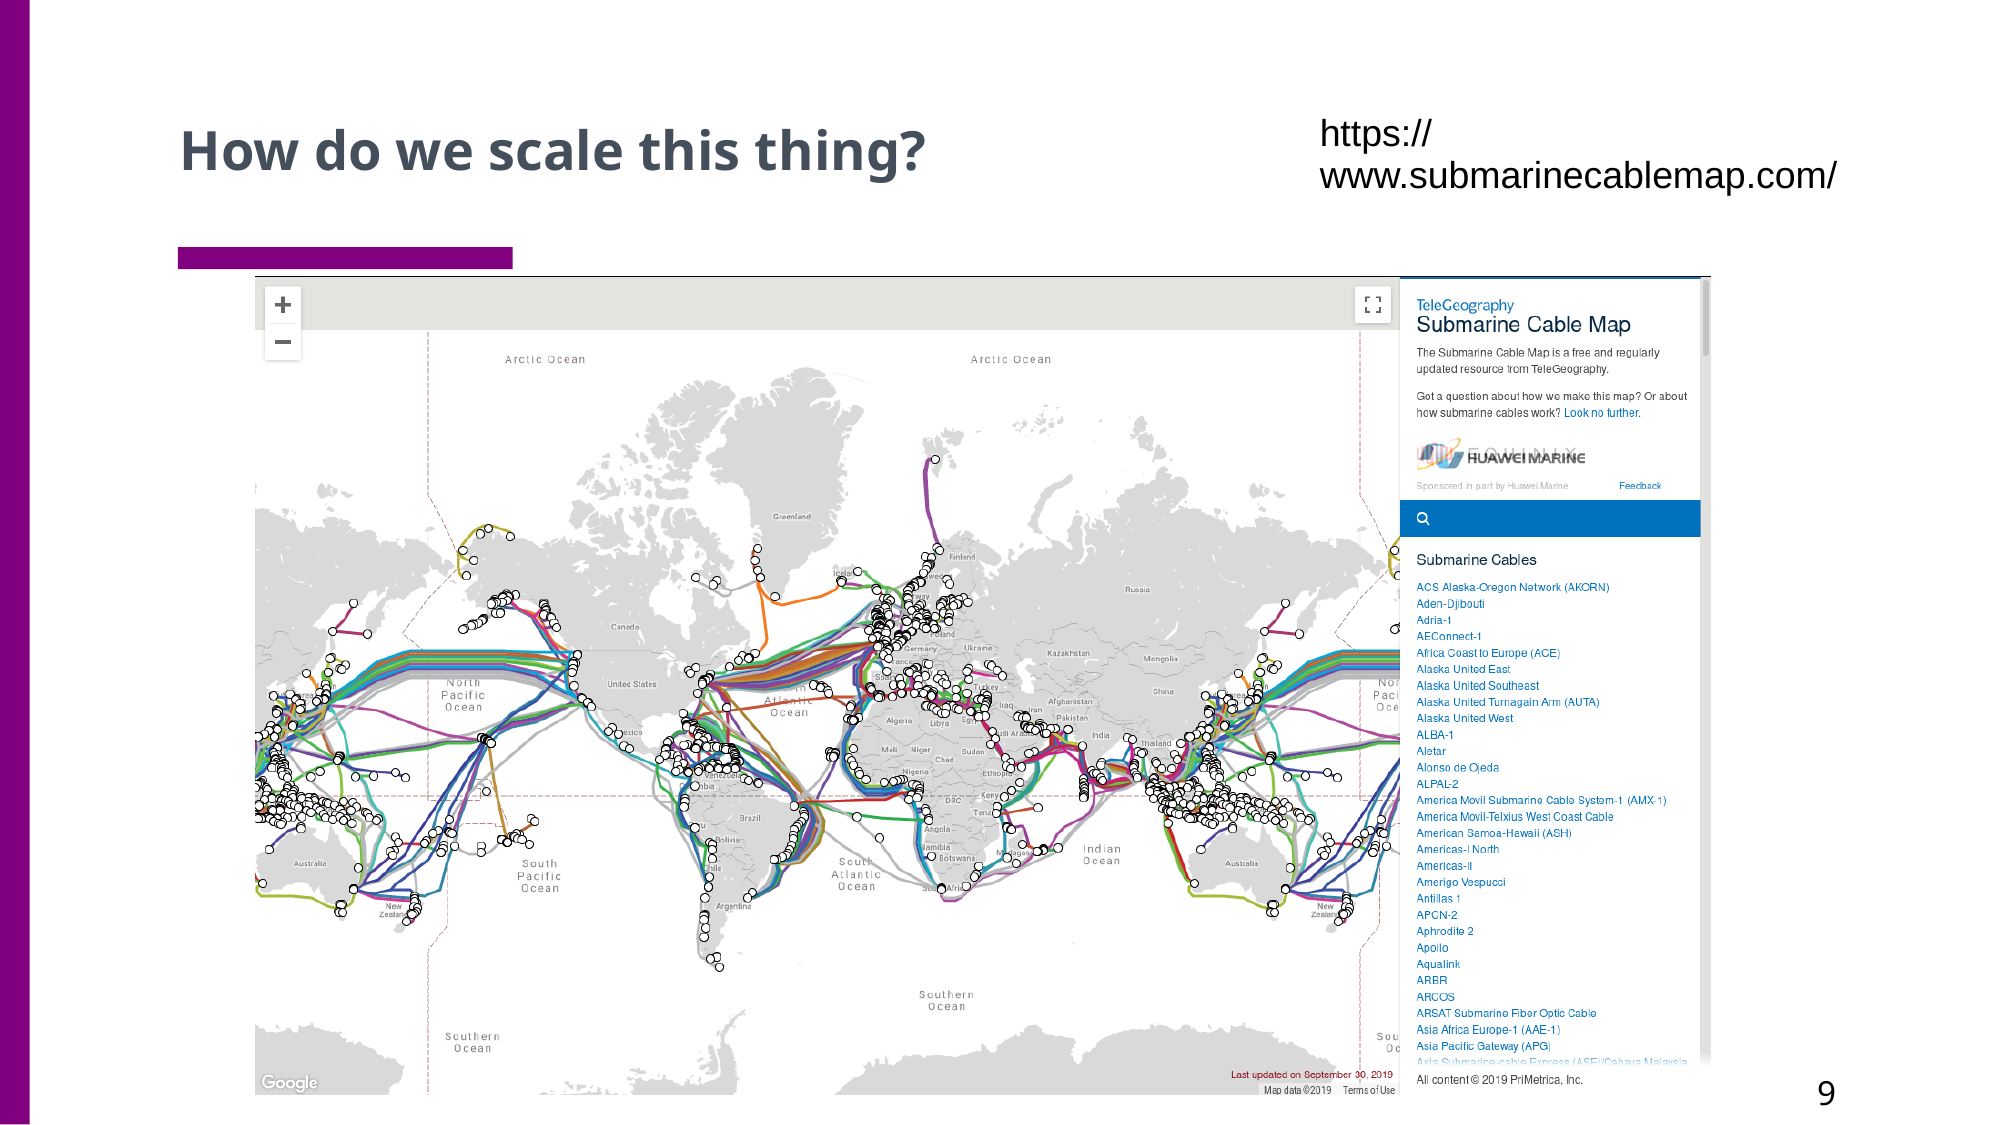

How do we scale this thing?
https://www.submarinecablemap.com/